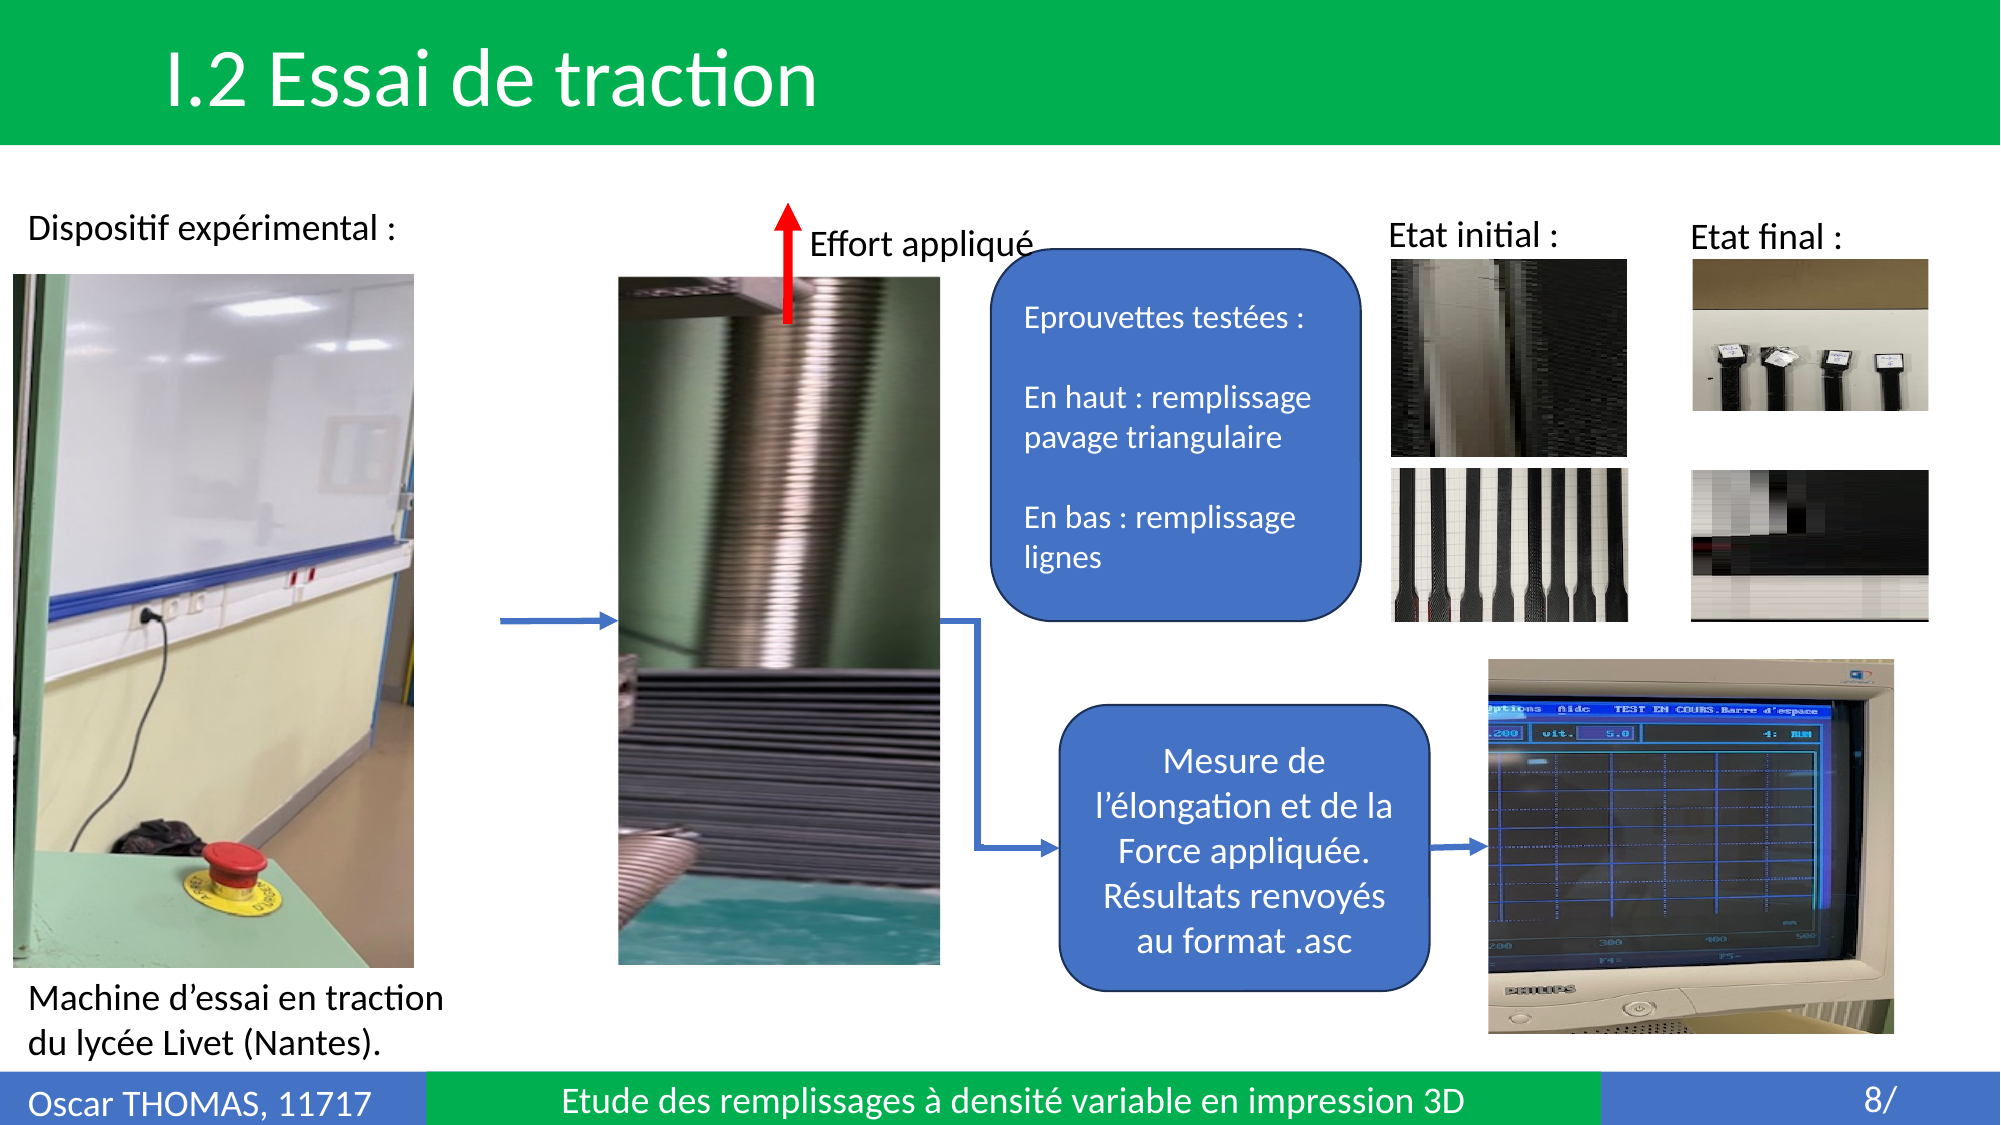

I.2 Essai de traction
Dispositif expérimental :
Etat initial :
Etat final :
Effort appliqué
Eprouvettes testées :
En haut : remplissage pavage triangulaire
En bas : remplissage lignes
Mesure de l’élongation et de la Force appliquée.
Résultats renvoyés au format .asc
Machine d’essai en traction
du lycée Livet (Nantes).
8/
Oscar THOMAS, 11717
Etude des remplissages à densité variable en impression 3D